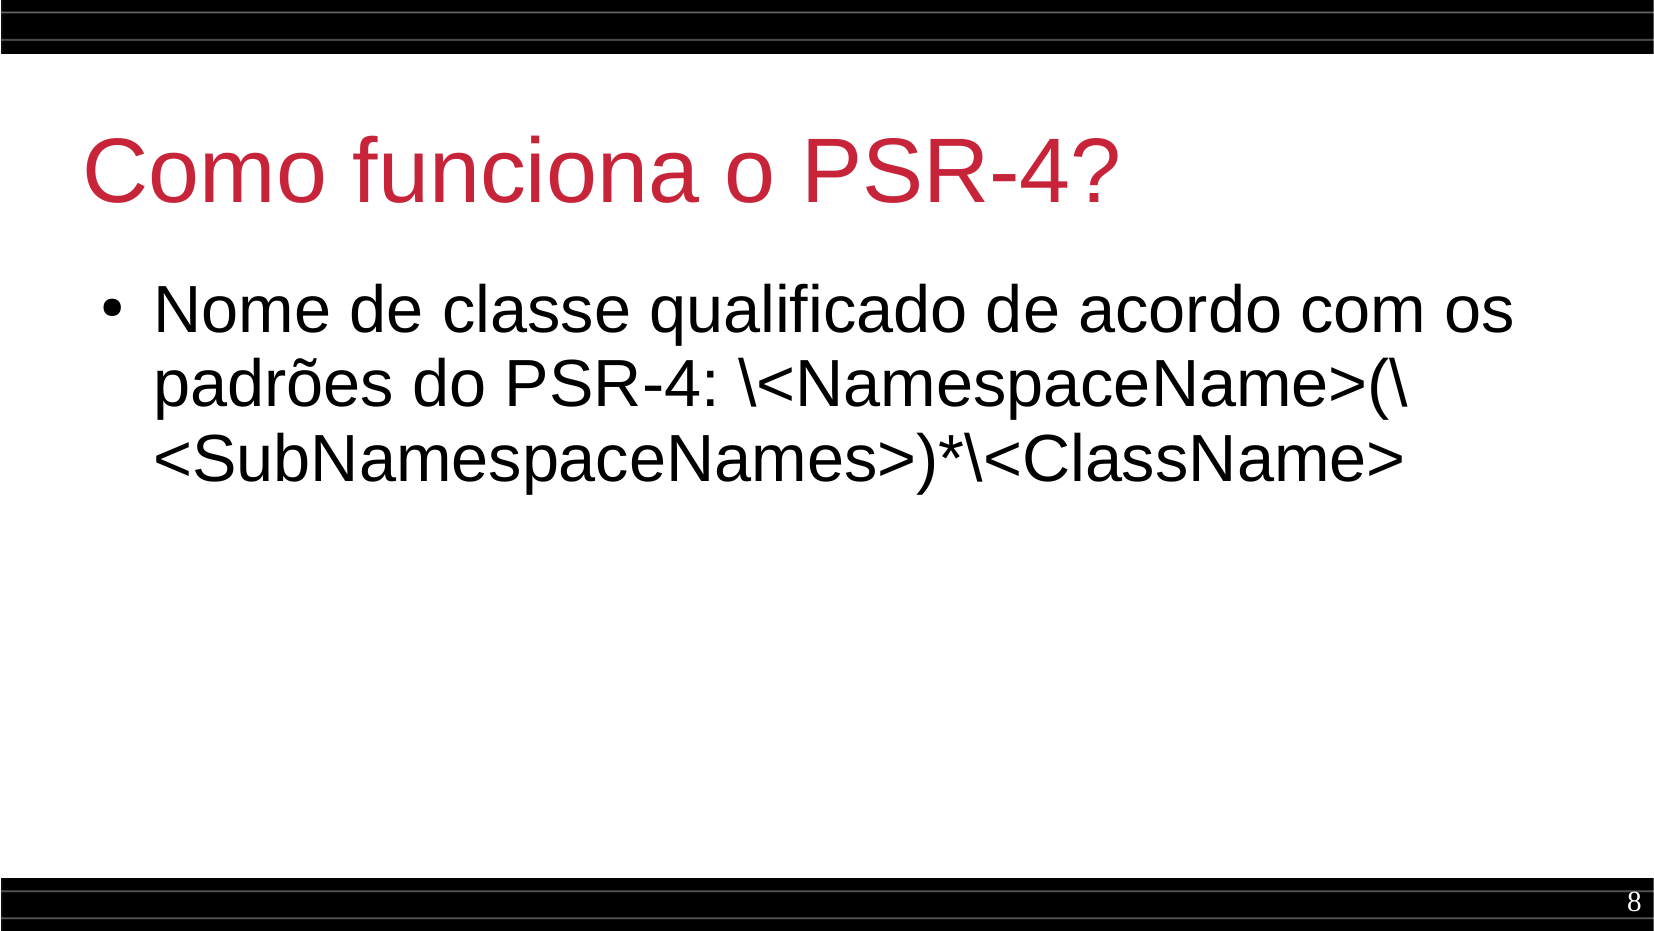

# Como funciona o PSR-4?
Nome de classe qualificado de acordo com os padrões do PSR-4: \<NamespaceName>(\<SubNamespaceNames>)*\<ClassName>